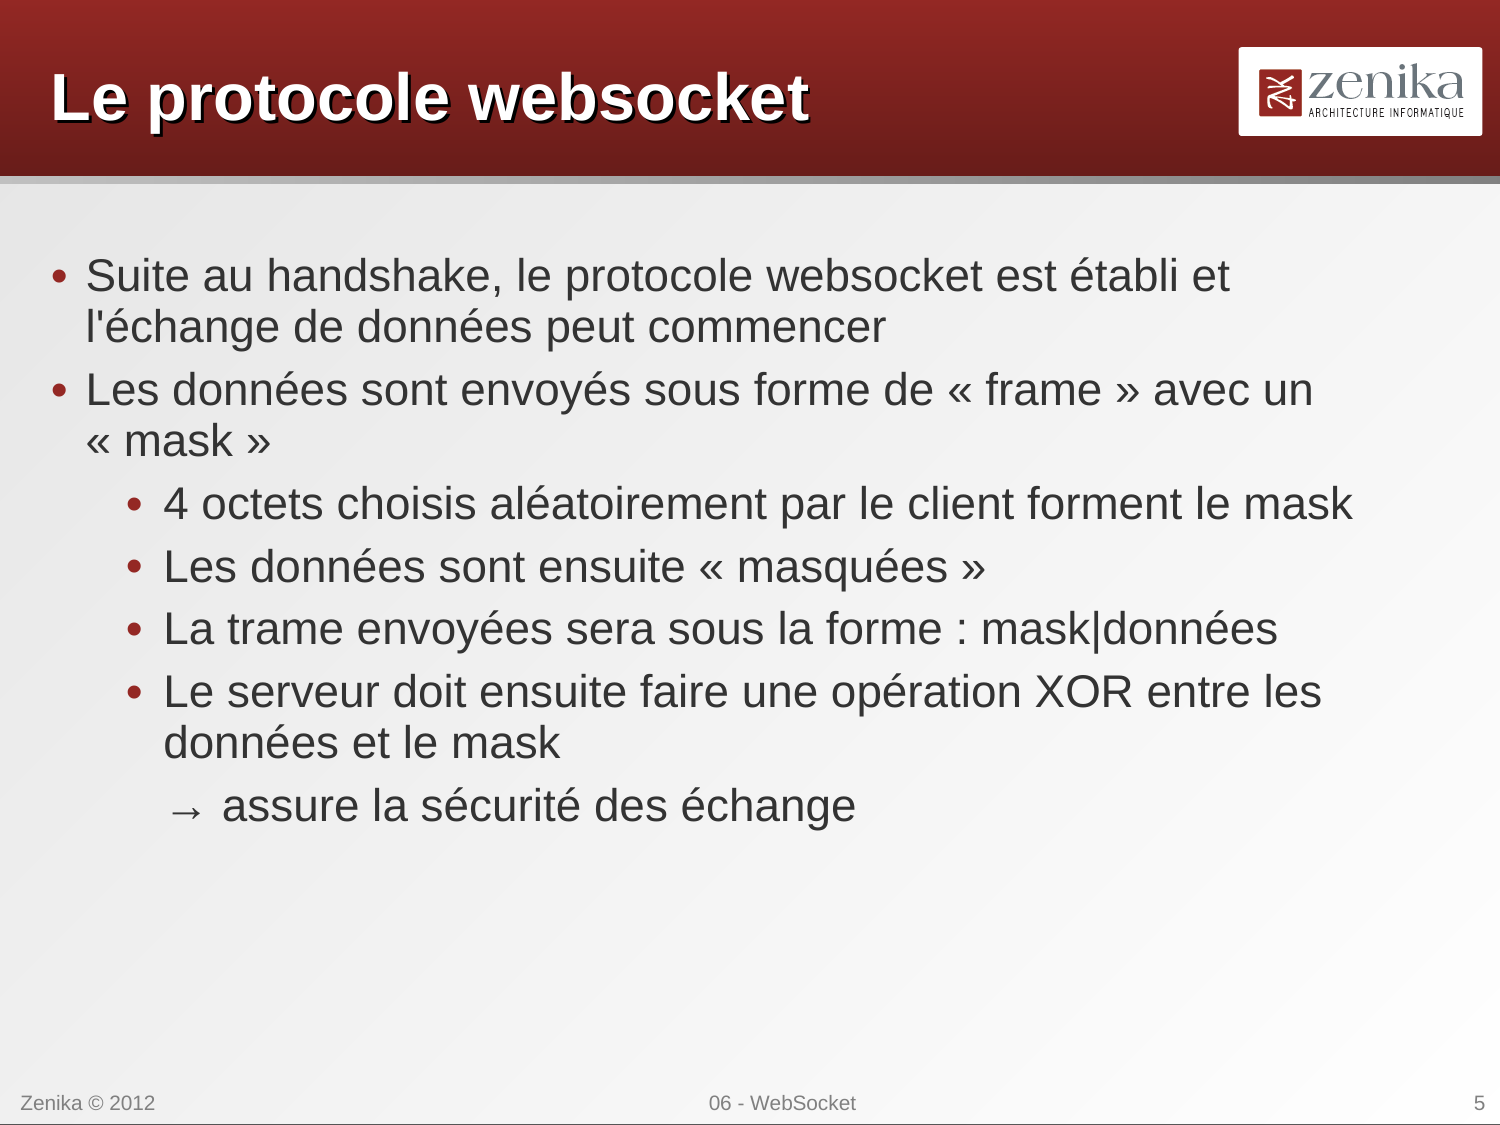

# Le protocole websocket
Suite au handshake, le protocole websocket est établi et l'échange de données peut commencer
Les données sont envoyés sous forme de « frame » avec un « mask »
4 octets choisis aléatoirement par le client forment le mask
Les données sont ensuite « masquées »
La trame envoyées sera sous la forme : mask|données
Le serveur doit ensuite faire une opération XOR entre les données et le mask
 		→ assure la sécurité des échange